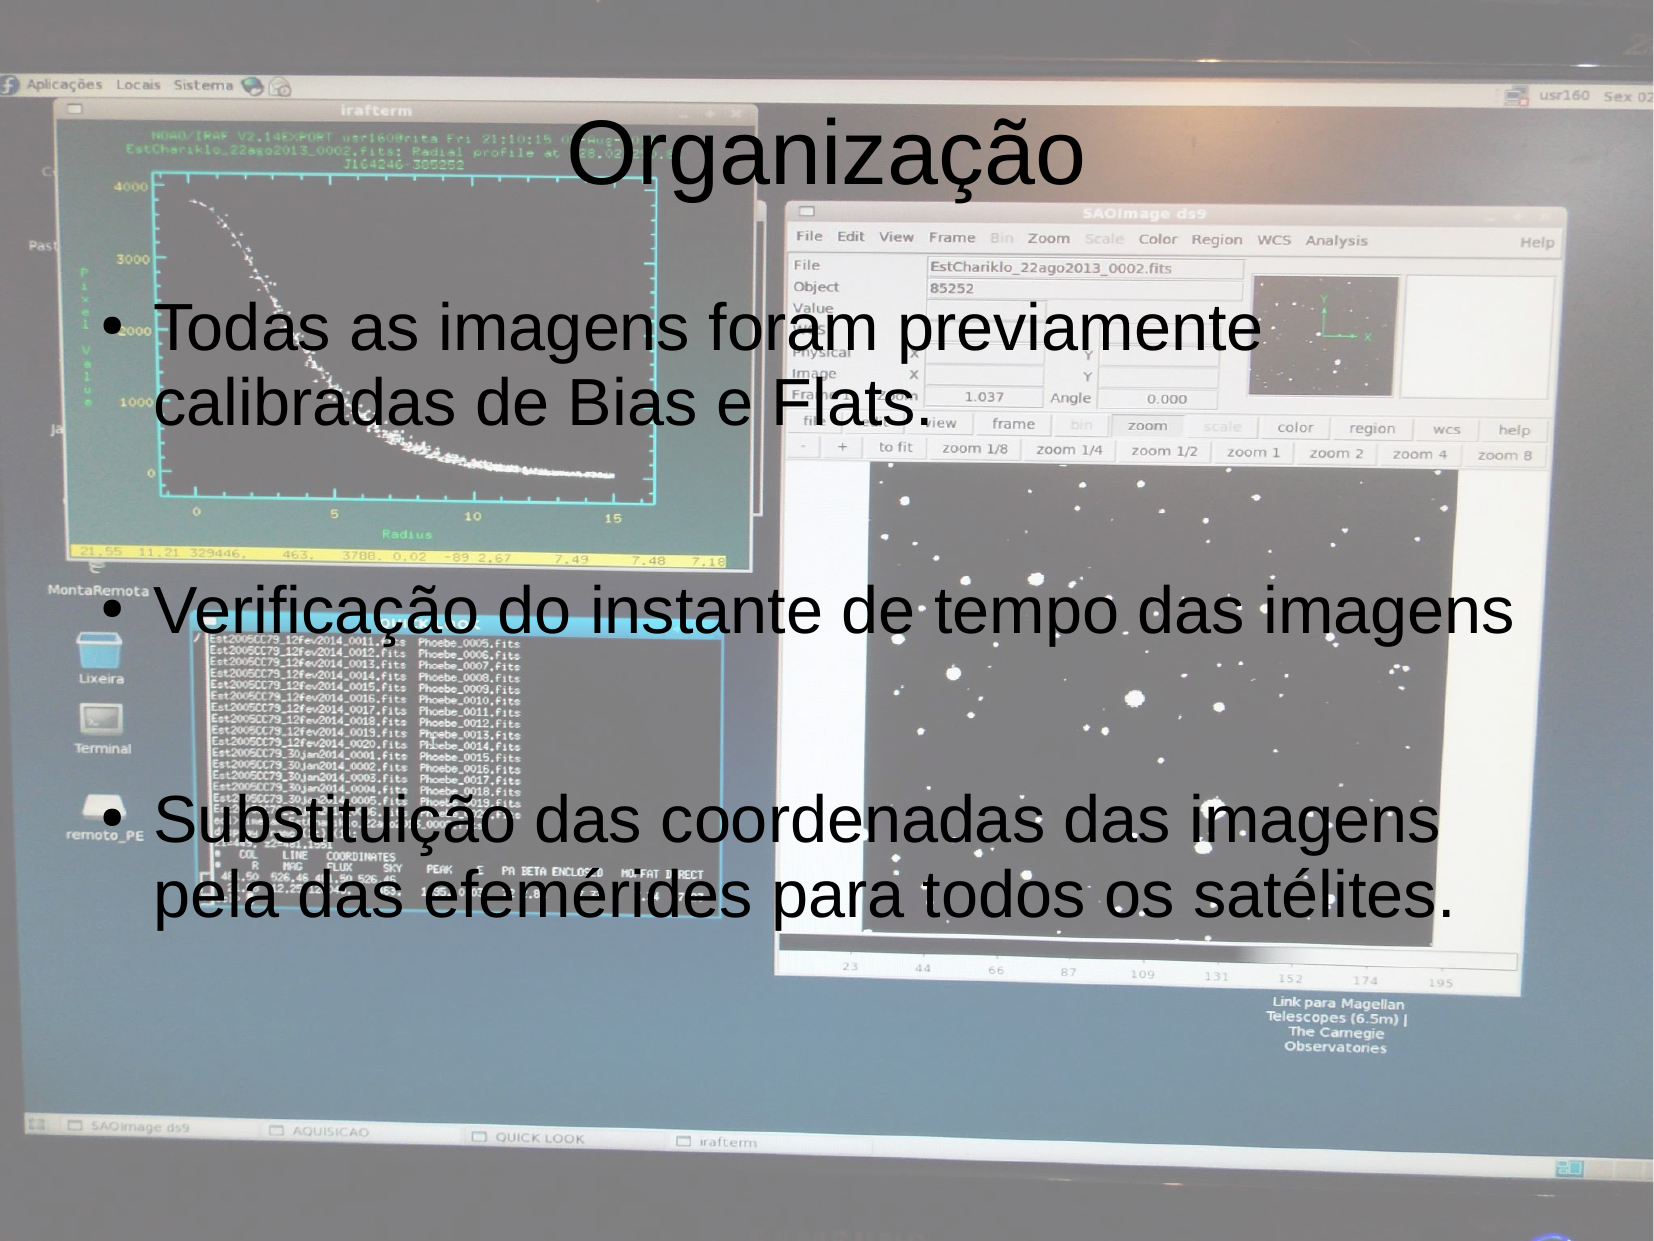

# Organização
Todas as imagens foram previamente calibradas de Bias e Flats.
Verificação do instante de tempo das imagens
Substituição das coordenadas das imagens pela das efemérides para todos os satélites.